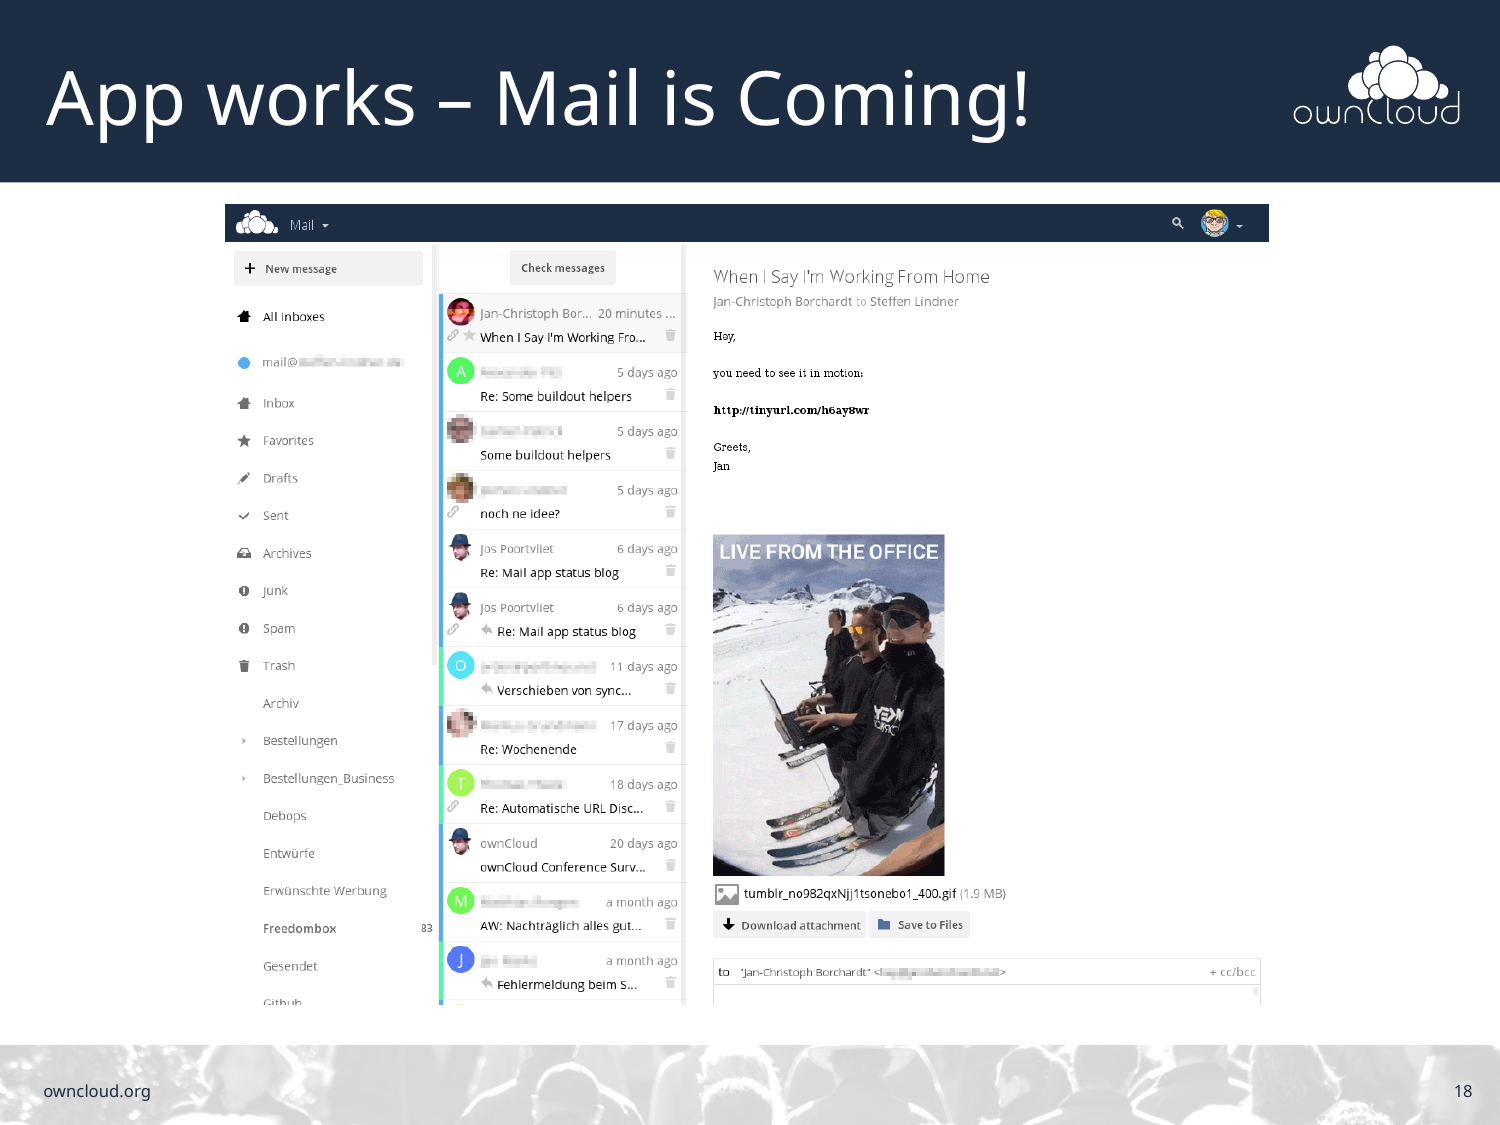

# App works – Mail is Coming!